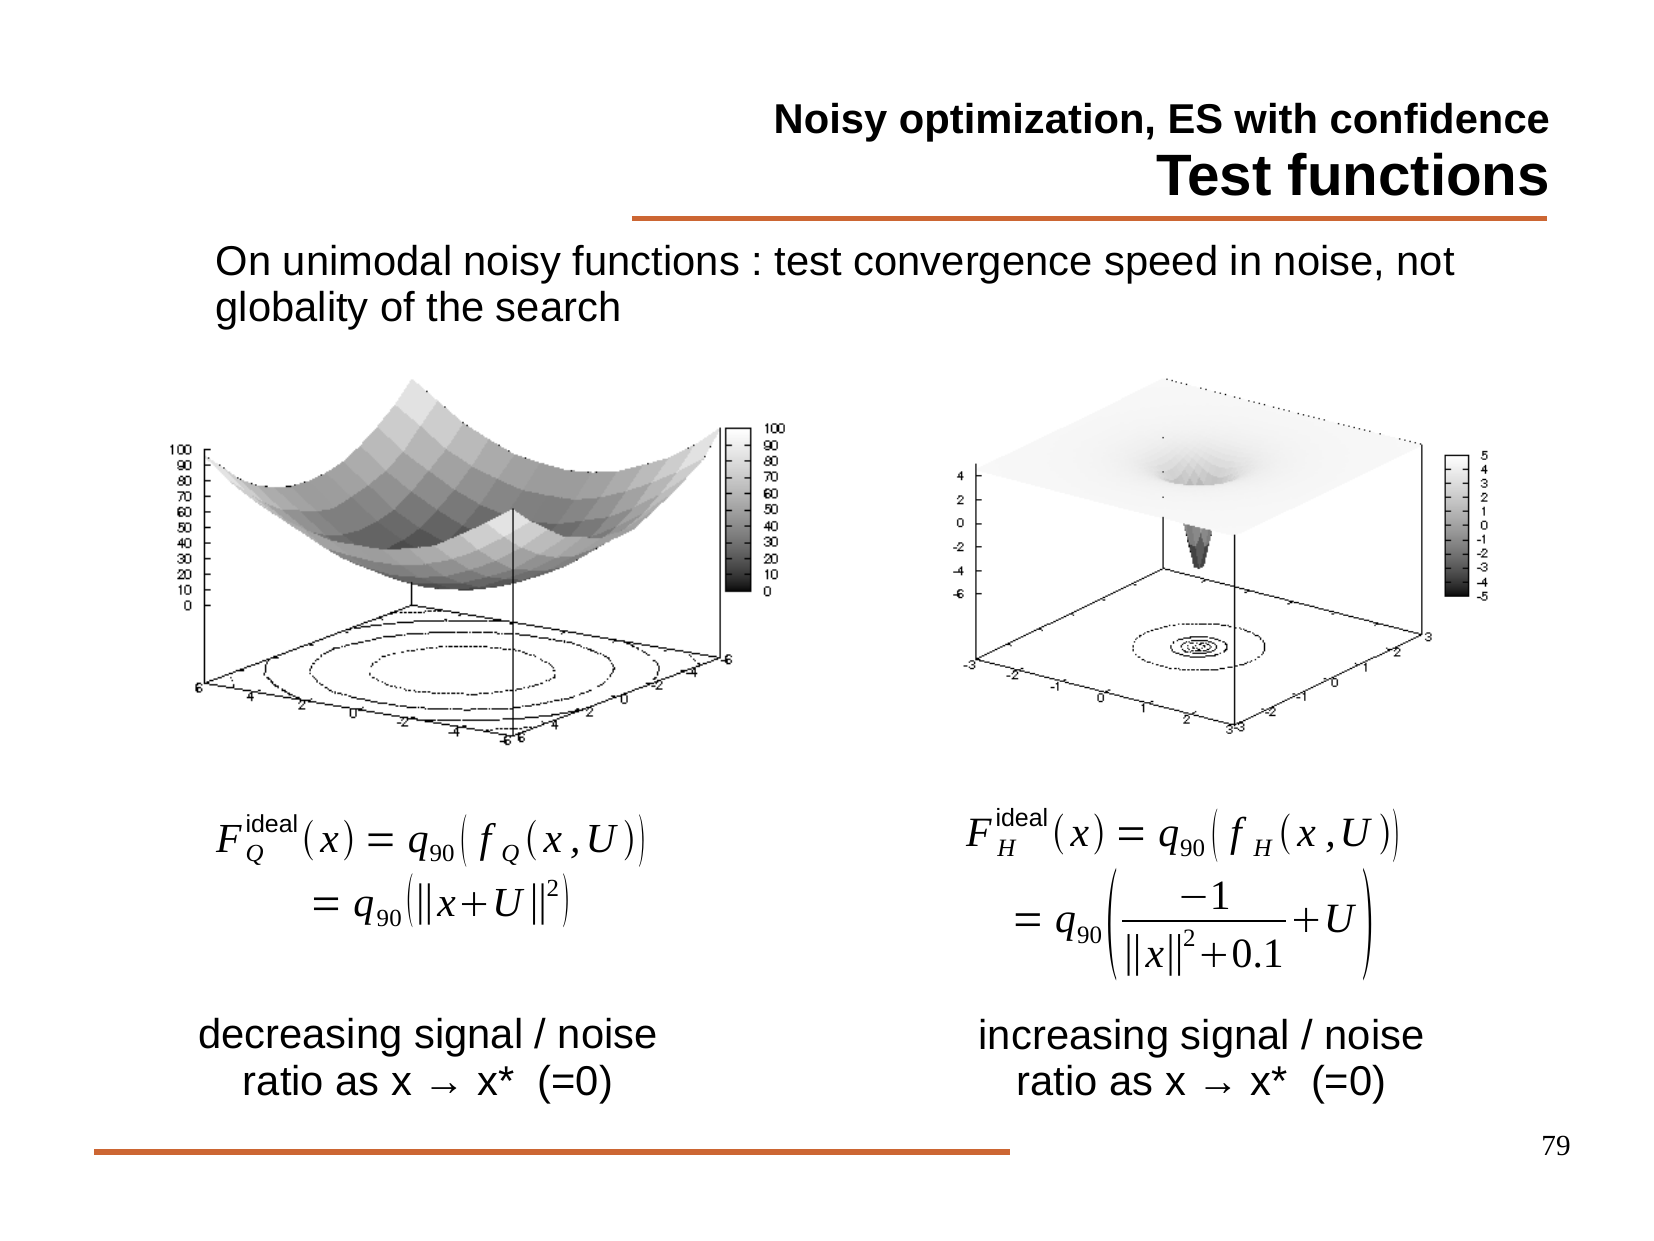

Noisy optimization, ES with confidence
Test functions
On unimodal noisy functions : test convergence speed in noise, not globality of the search
decreasing signal / noise ratio as x → x* (=0)
increasing signal / noise ratio as x → x* (=0)
79